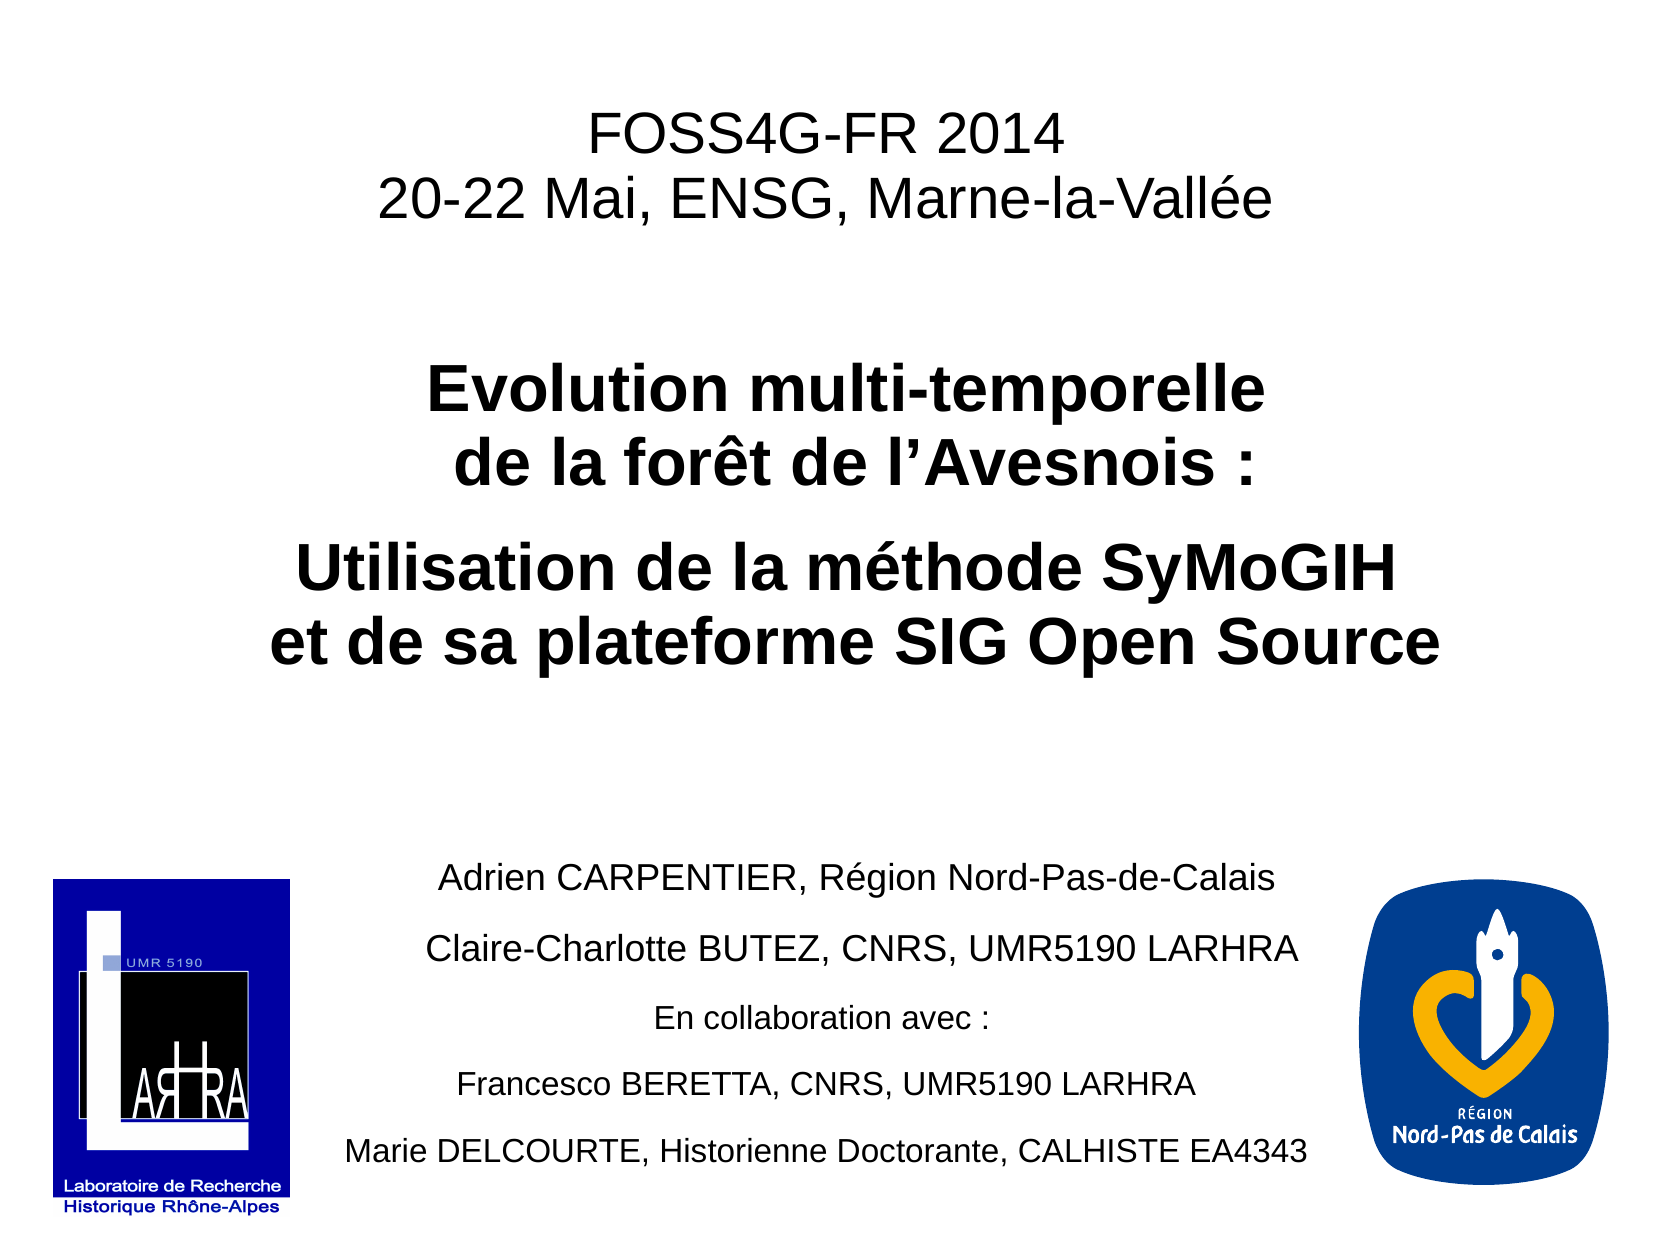

# FOSS4G-FR 2014 20-22 Mai, ENSG, Marne-la-Vallée
Evolution multi-temporelle
de la forêt de l’Avesnois :
Utilisation de la méthode SyMoGIH
et de sa plateforme SIG Open Source
Adrien CARPENTIER, Région Nord-Pas-de-Calais
Claire-Charlotte BUTEZ, CNRS, UMR5190 LARHRA
En collaboration avec :
Francesco BERETTA, CNRS, UMR5190 LARHRA
Marie DELCOURTE, Historienne Doctorante, CALHISTE EA4343